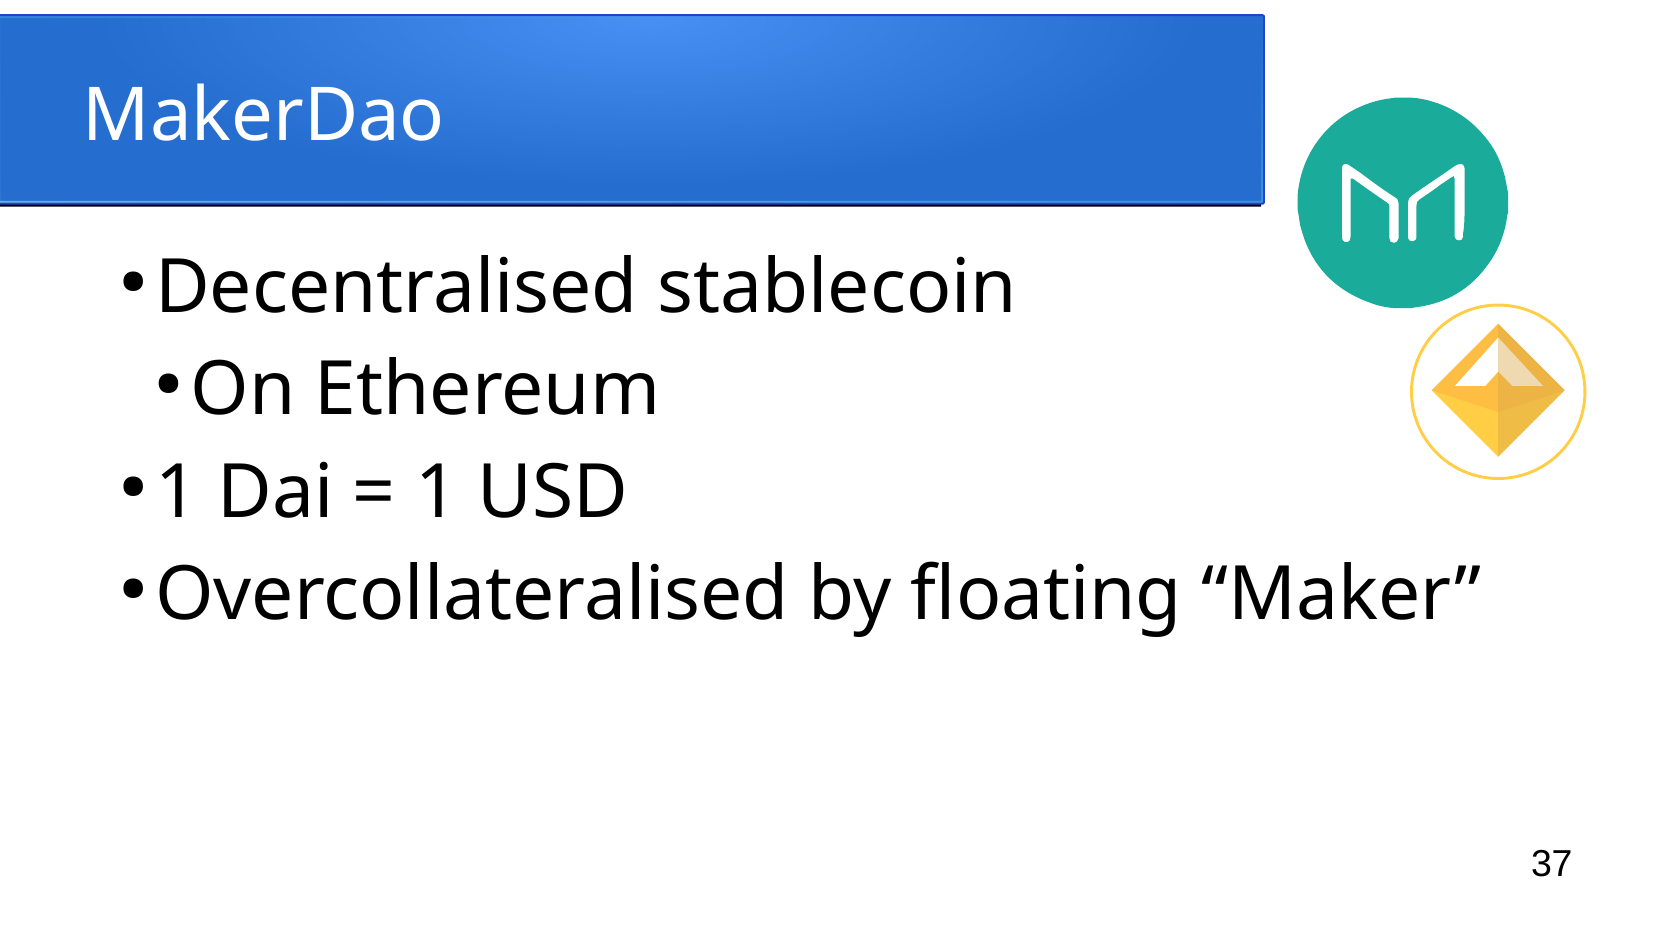

# MakerDao
Decentralised stablecoin
On Ethereum
1 Dai = 1 USD
Overcollateralised by floating “Maker”